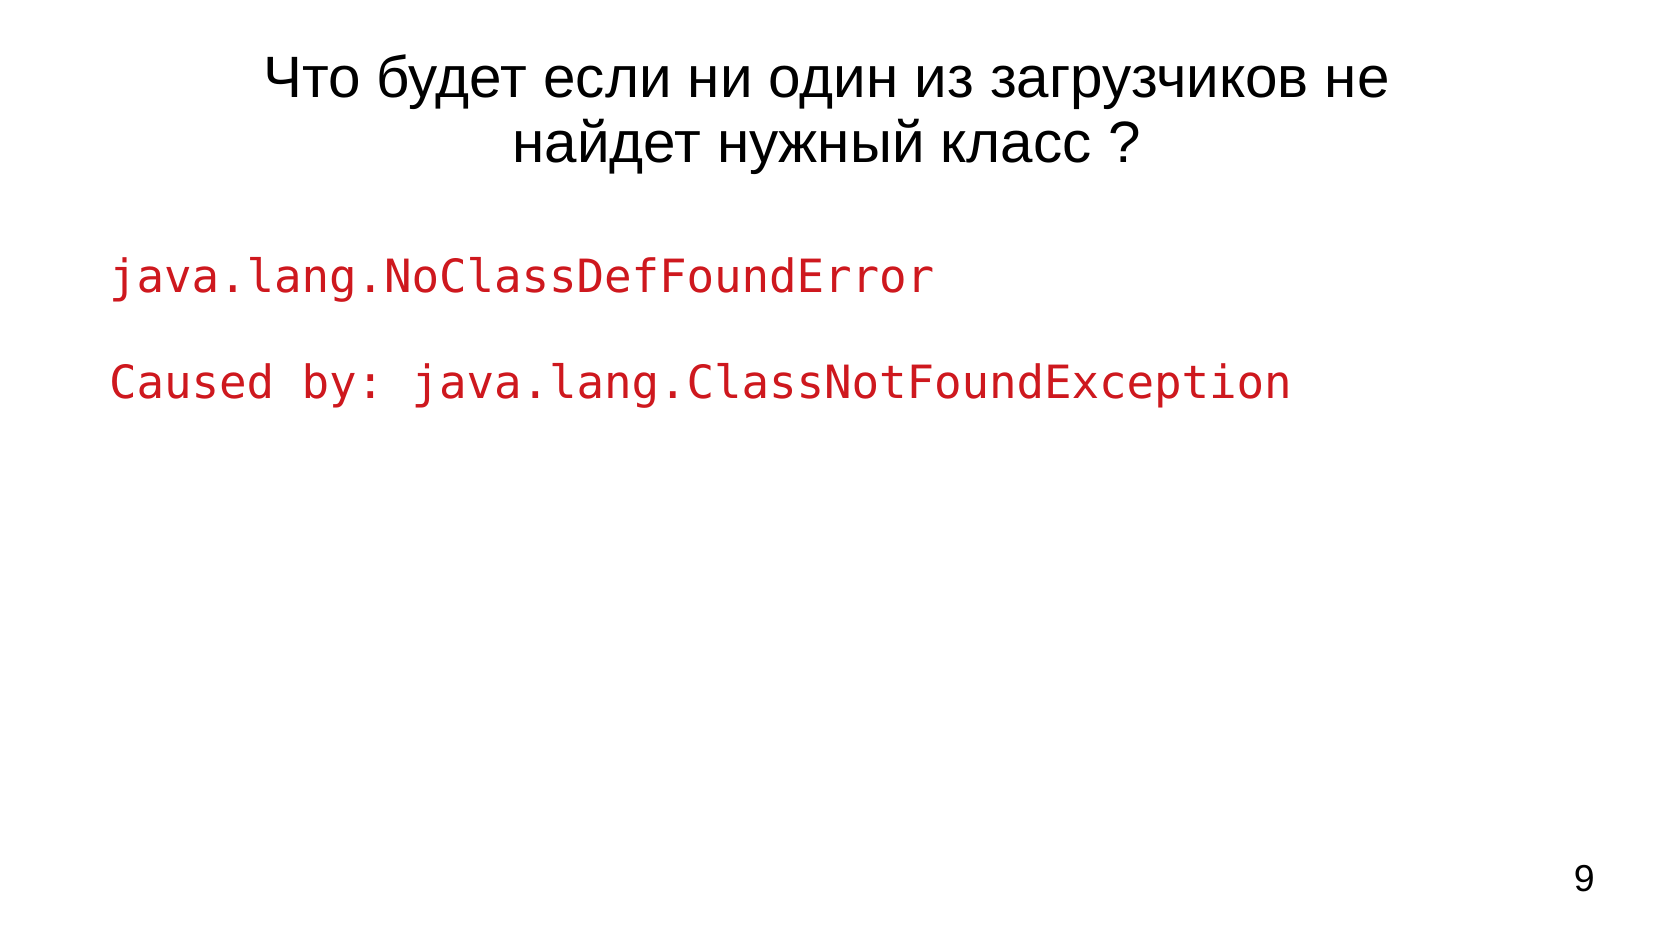

Что будет если ни один из загрузчиков не найдет нужный класс ?
java.lang.NoClassDefFoundError
Caused by: java.lang.ClassNotFoundException
9